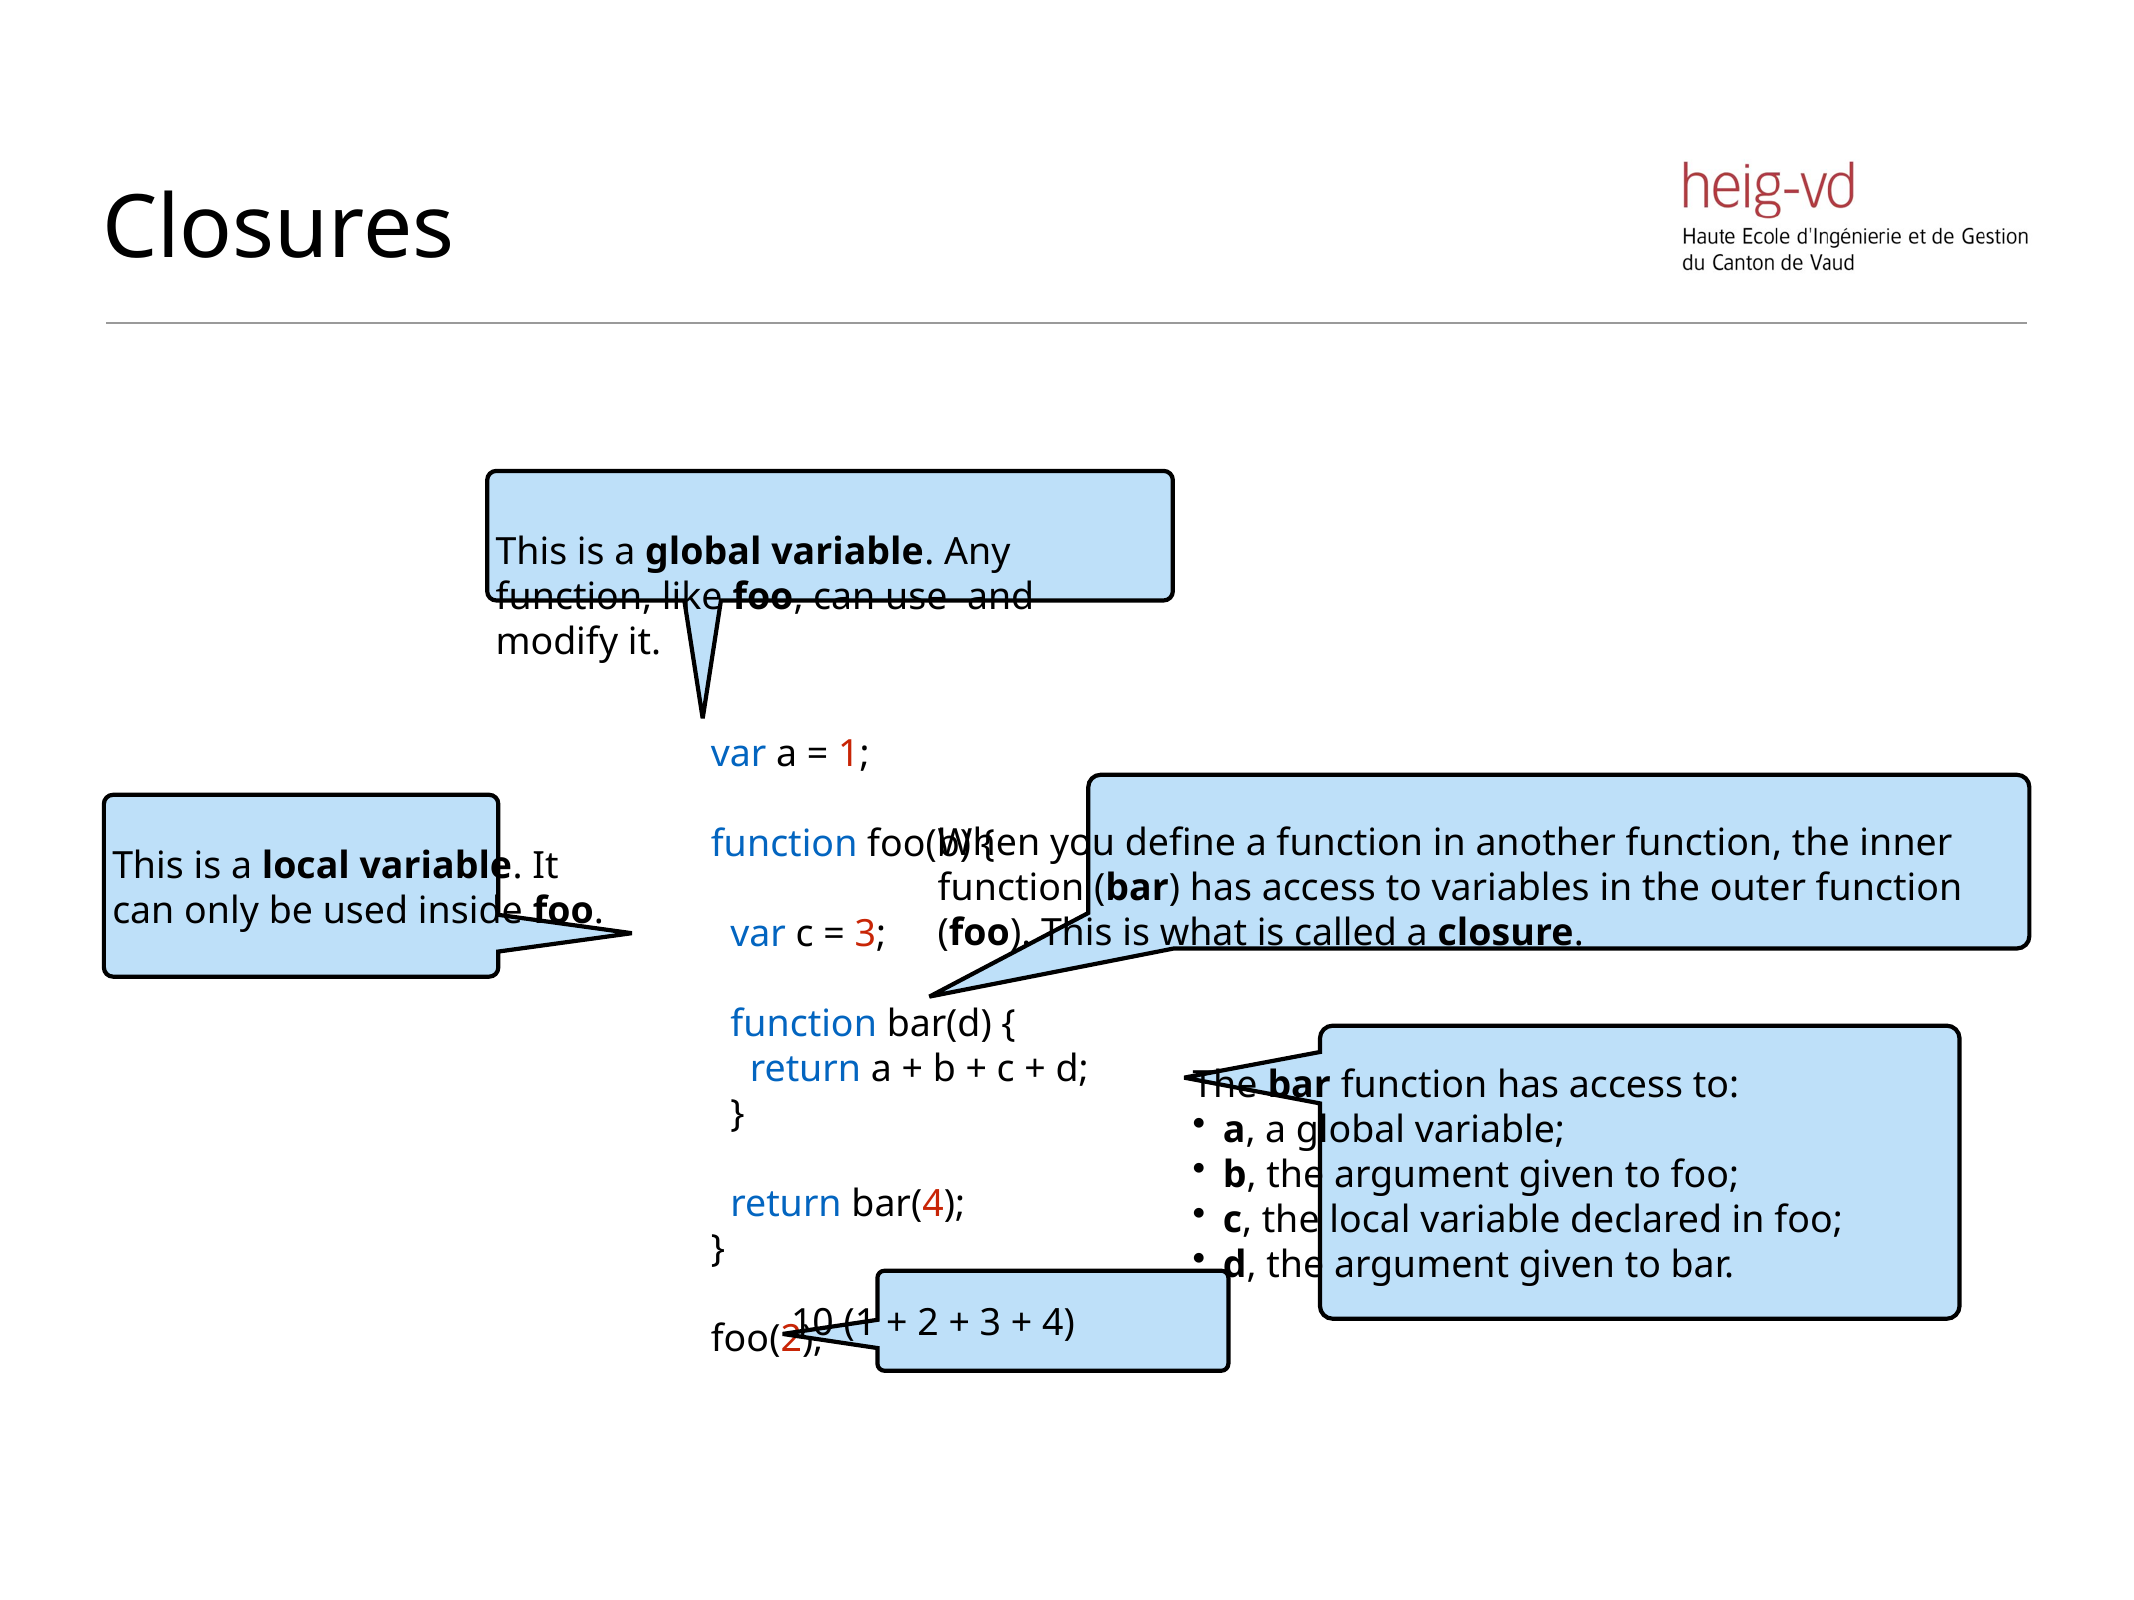

# Closures
This is a global variable. Any function, like foo, can use and modify it.
var a = 1;
function foo(b) {
 var c = 3;
 function bar(d) {
 return a + b + c + d;
 }
 return bar(4);
}
foo(2);
When you define a function in another function, the inner function (bar) has access to variables in the outer function (foo). This is what is called a closure.
This is a local variable. It can only be used inside foo.
The bar function has access to:
a, a global variable;
b, the argument given to foo;
c, the local variable declared in foo;
d, the argument given to bar.
10 (1 + 2 + 3 + 4)